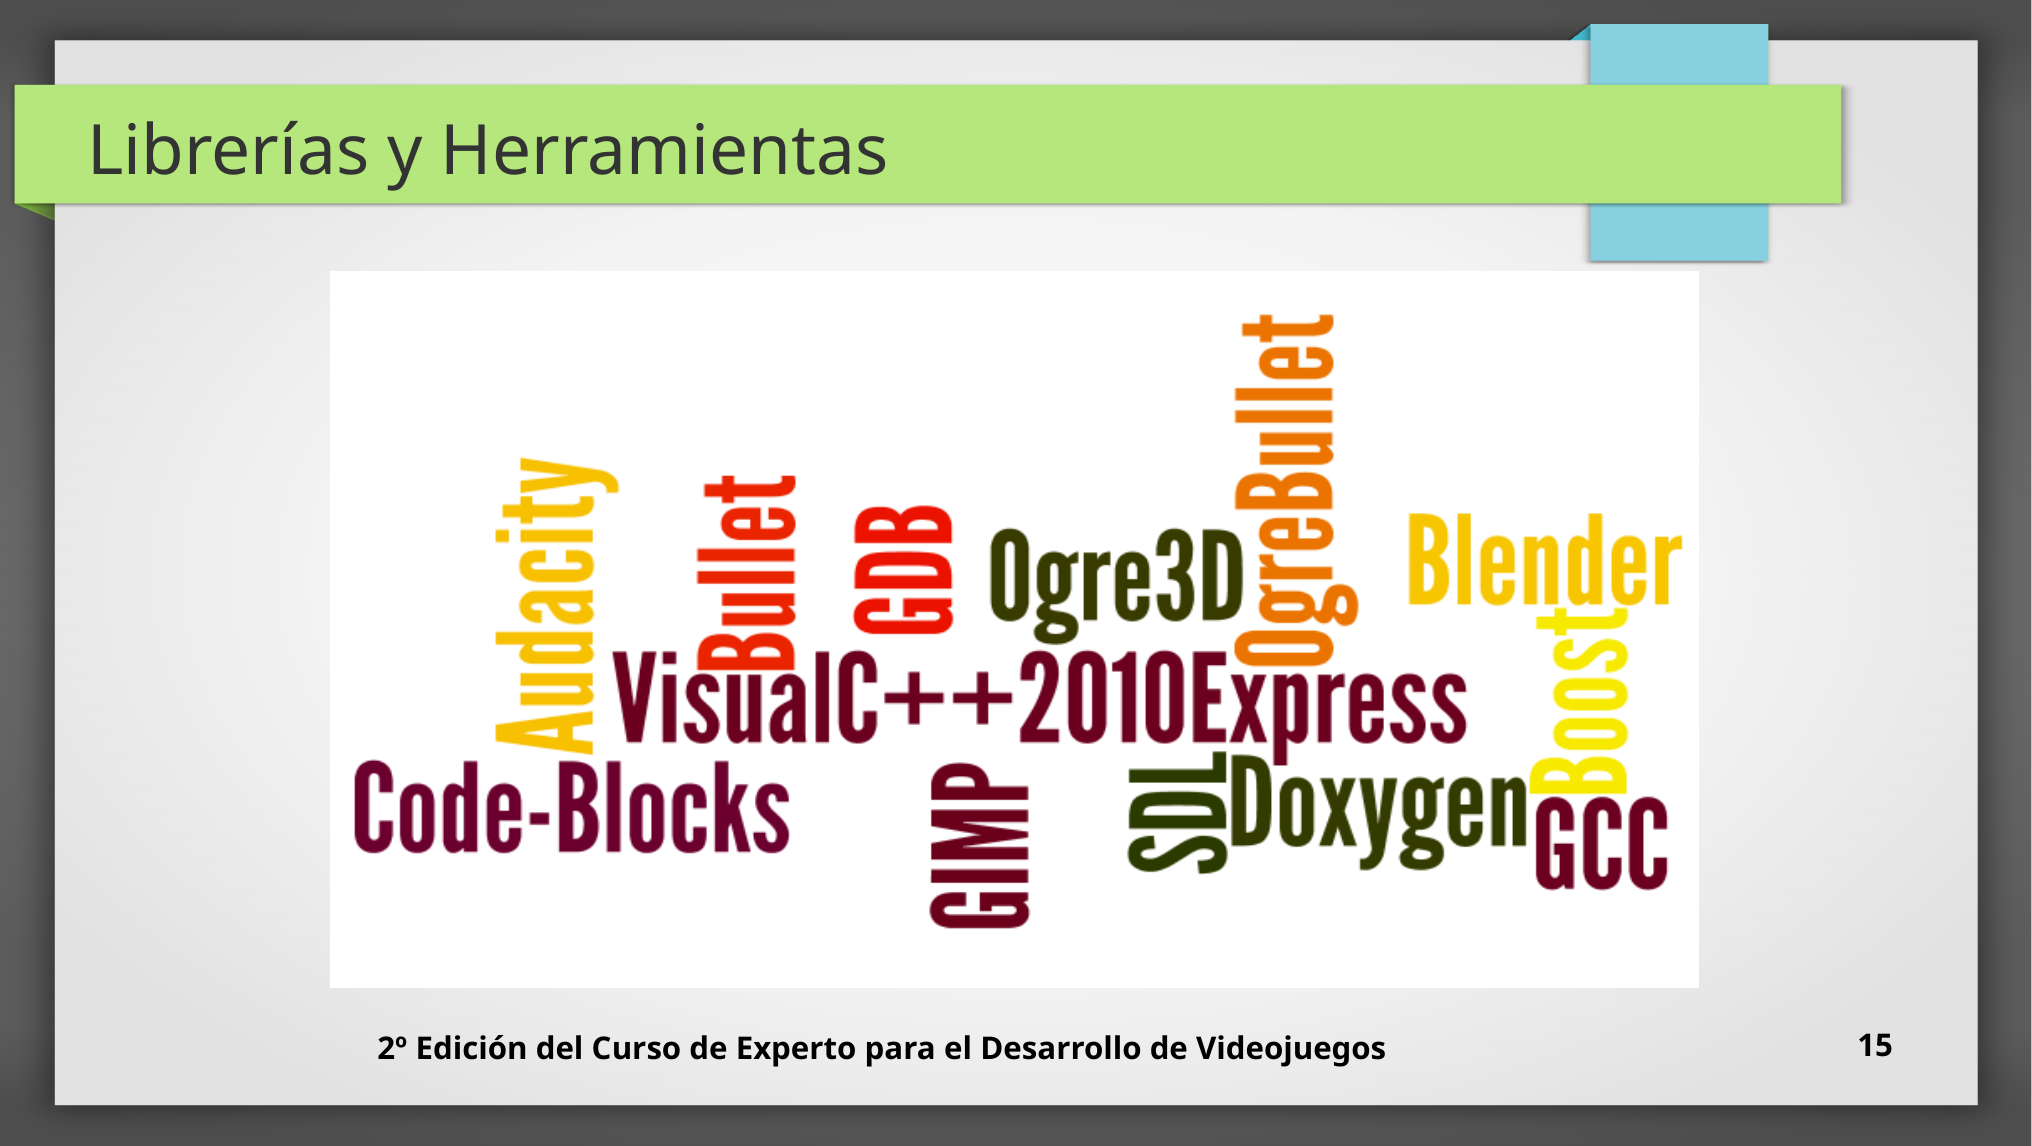

# Librerías y Herramientas
2º Edición del Curso de Experto para el Desarrollo de Videojuegos